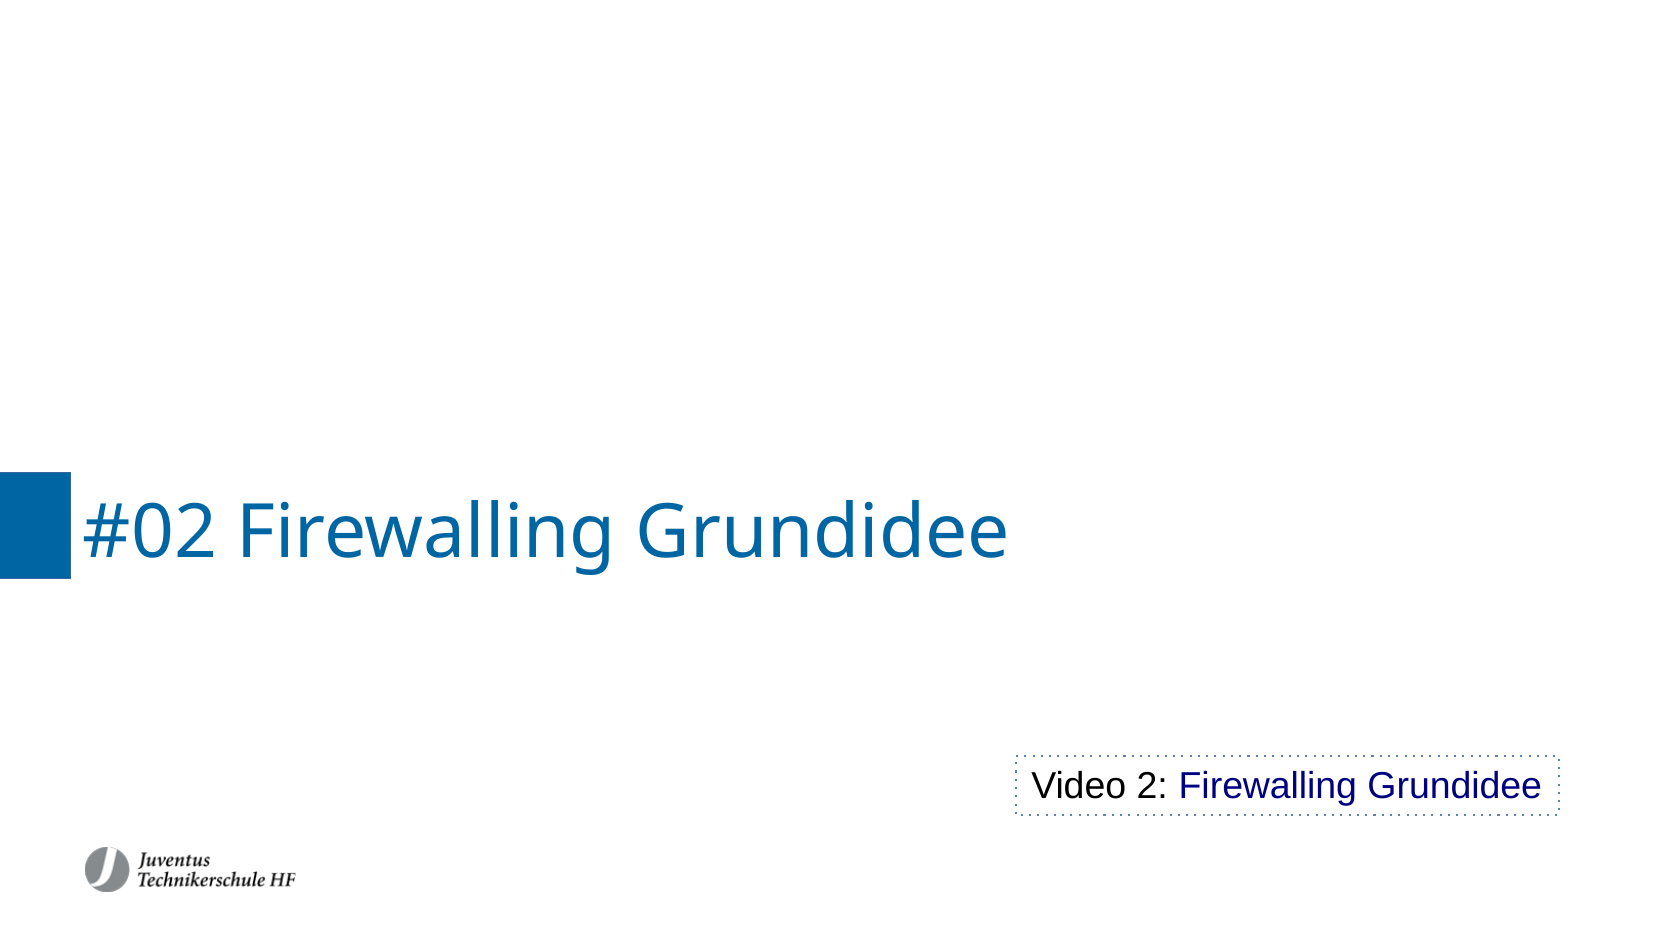

# #02 Firewalling Grundidee
Video 2: Firewalling Grundidee